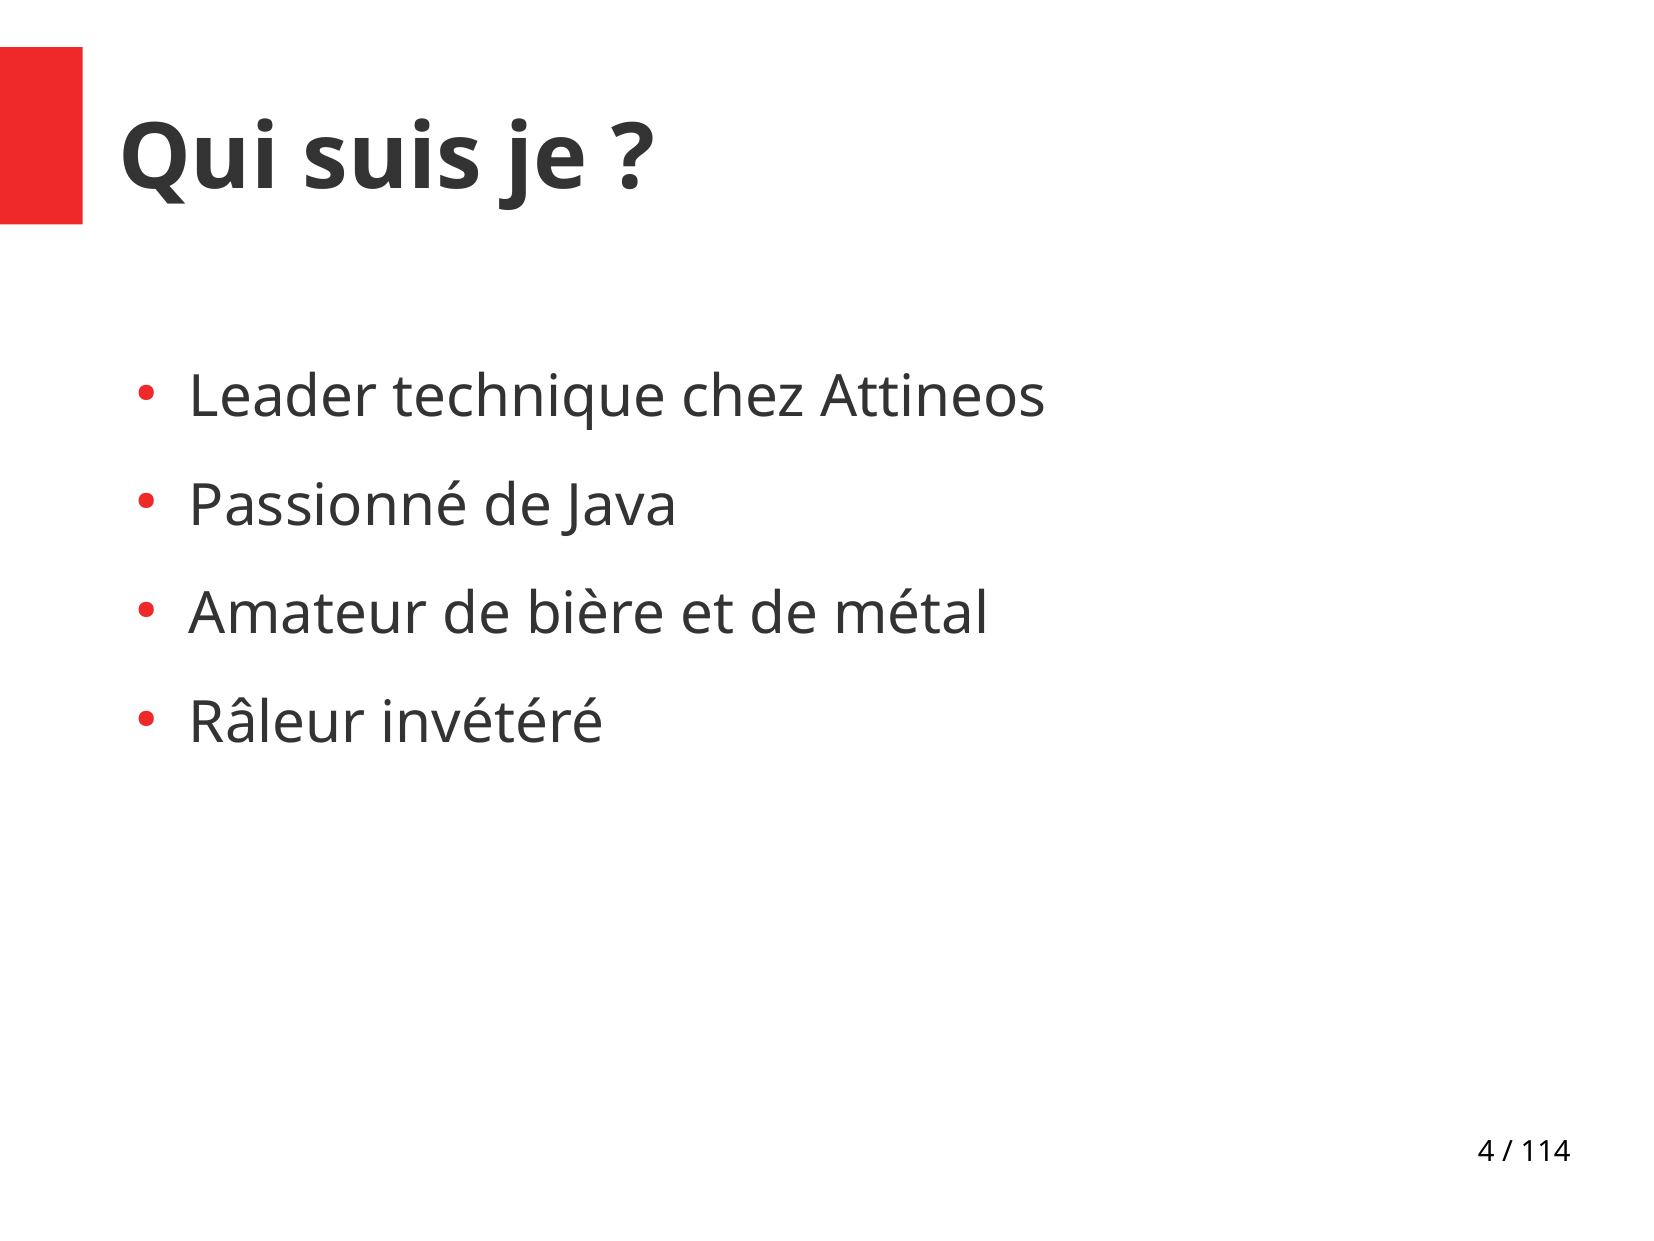

# Qui suis je ?
Leader technique chez Attineos
Passionné de Java
Amateur de bière et de métal
Râleur invétéré
4